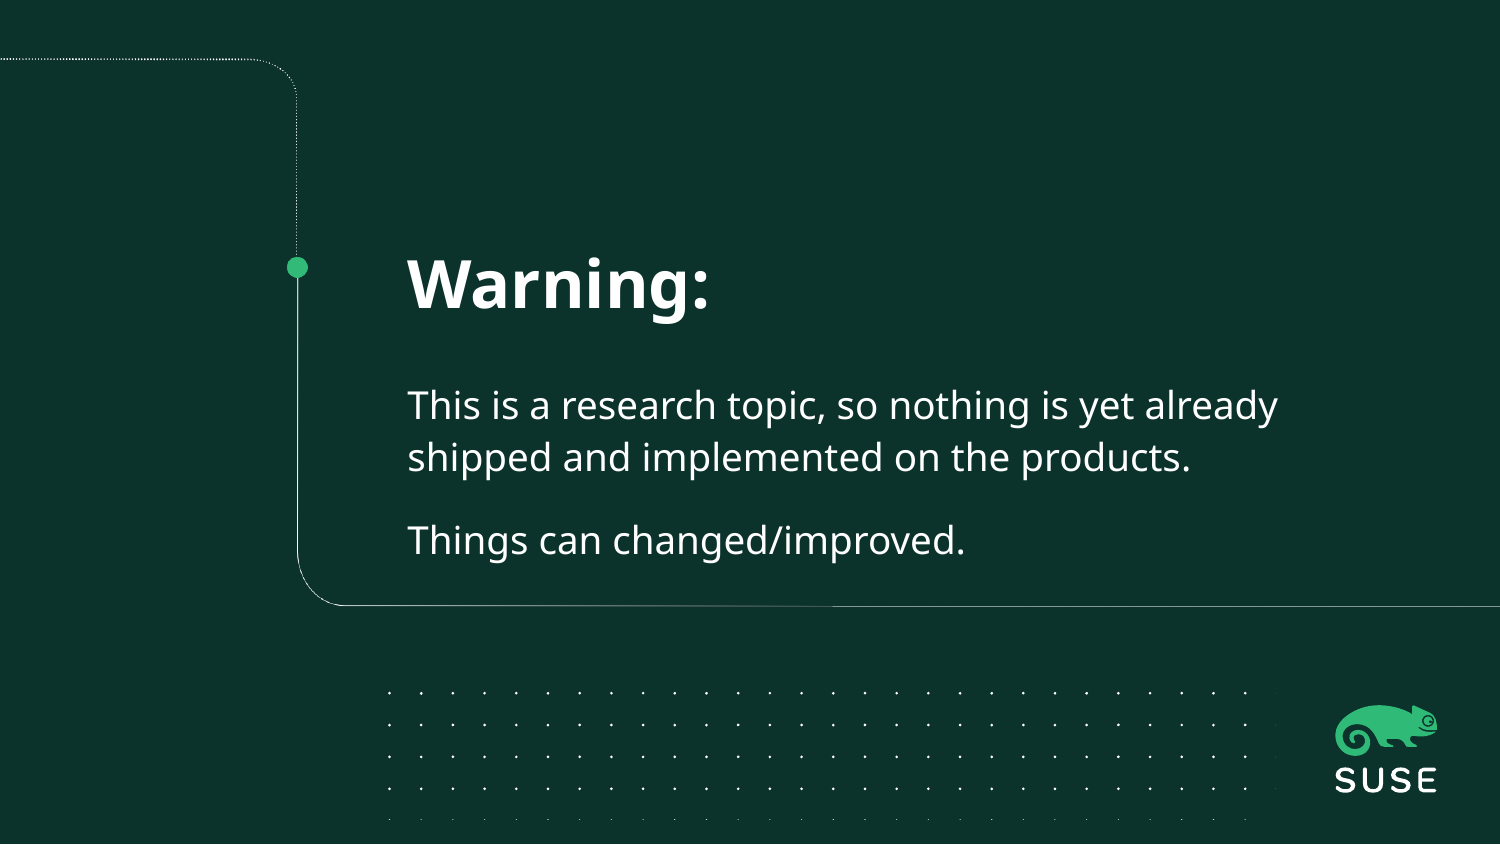

# Warning:
This is a research topic, so nothing is yet already shipped and implemented on the products.
Things can changed/improved.